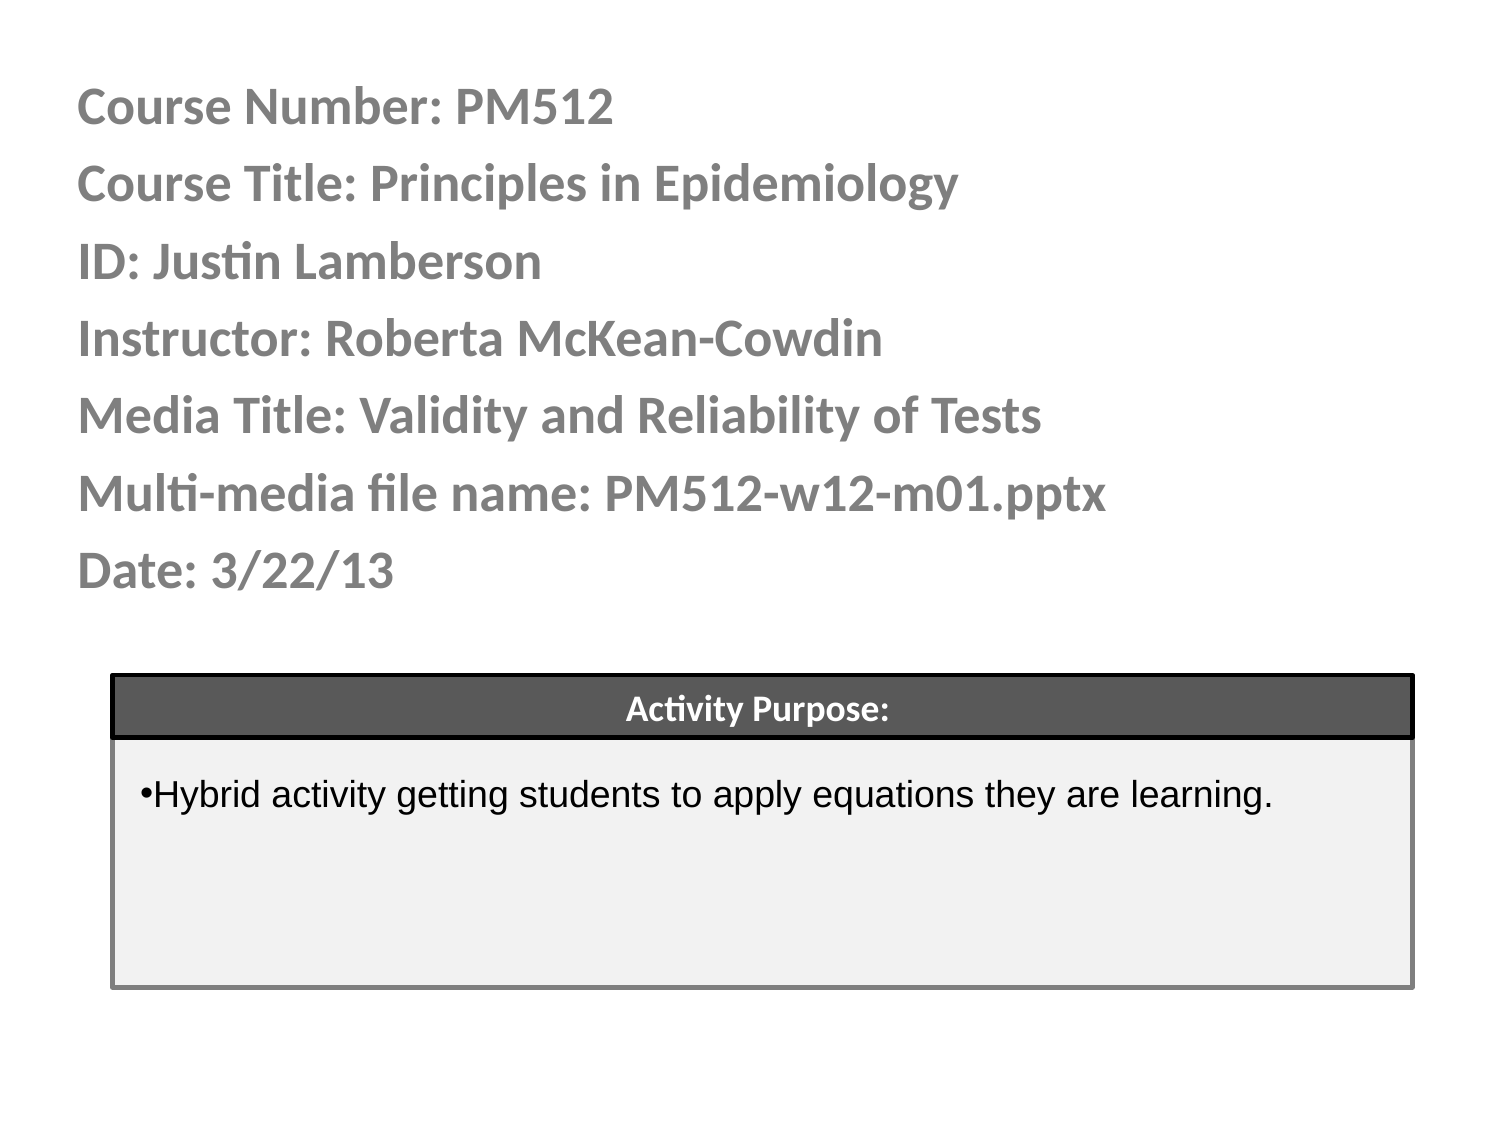

Course Number: PM512
Course Title: Principles in Epidemiology
ID: Justin Lamberson
Instructor: Roberta McKean-Cowdin
Media Title: Validity and Reliability of Tests
Multi-media file name: PM512-w12-m01.pptx
Date: 3/22/13
#
Activity Purpose:
Hybrid activity getting students to apply equations they are learning.